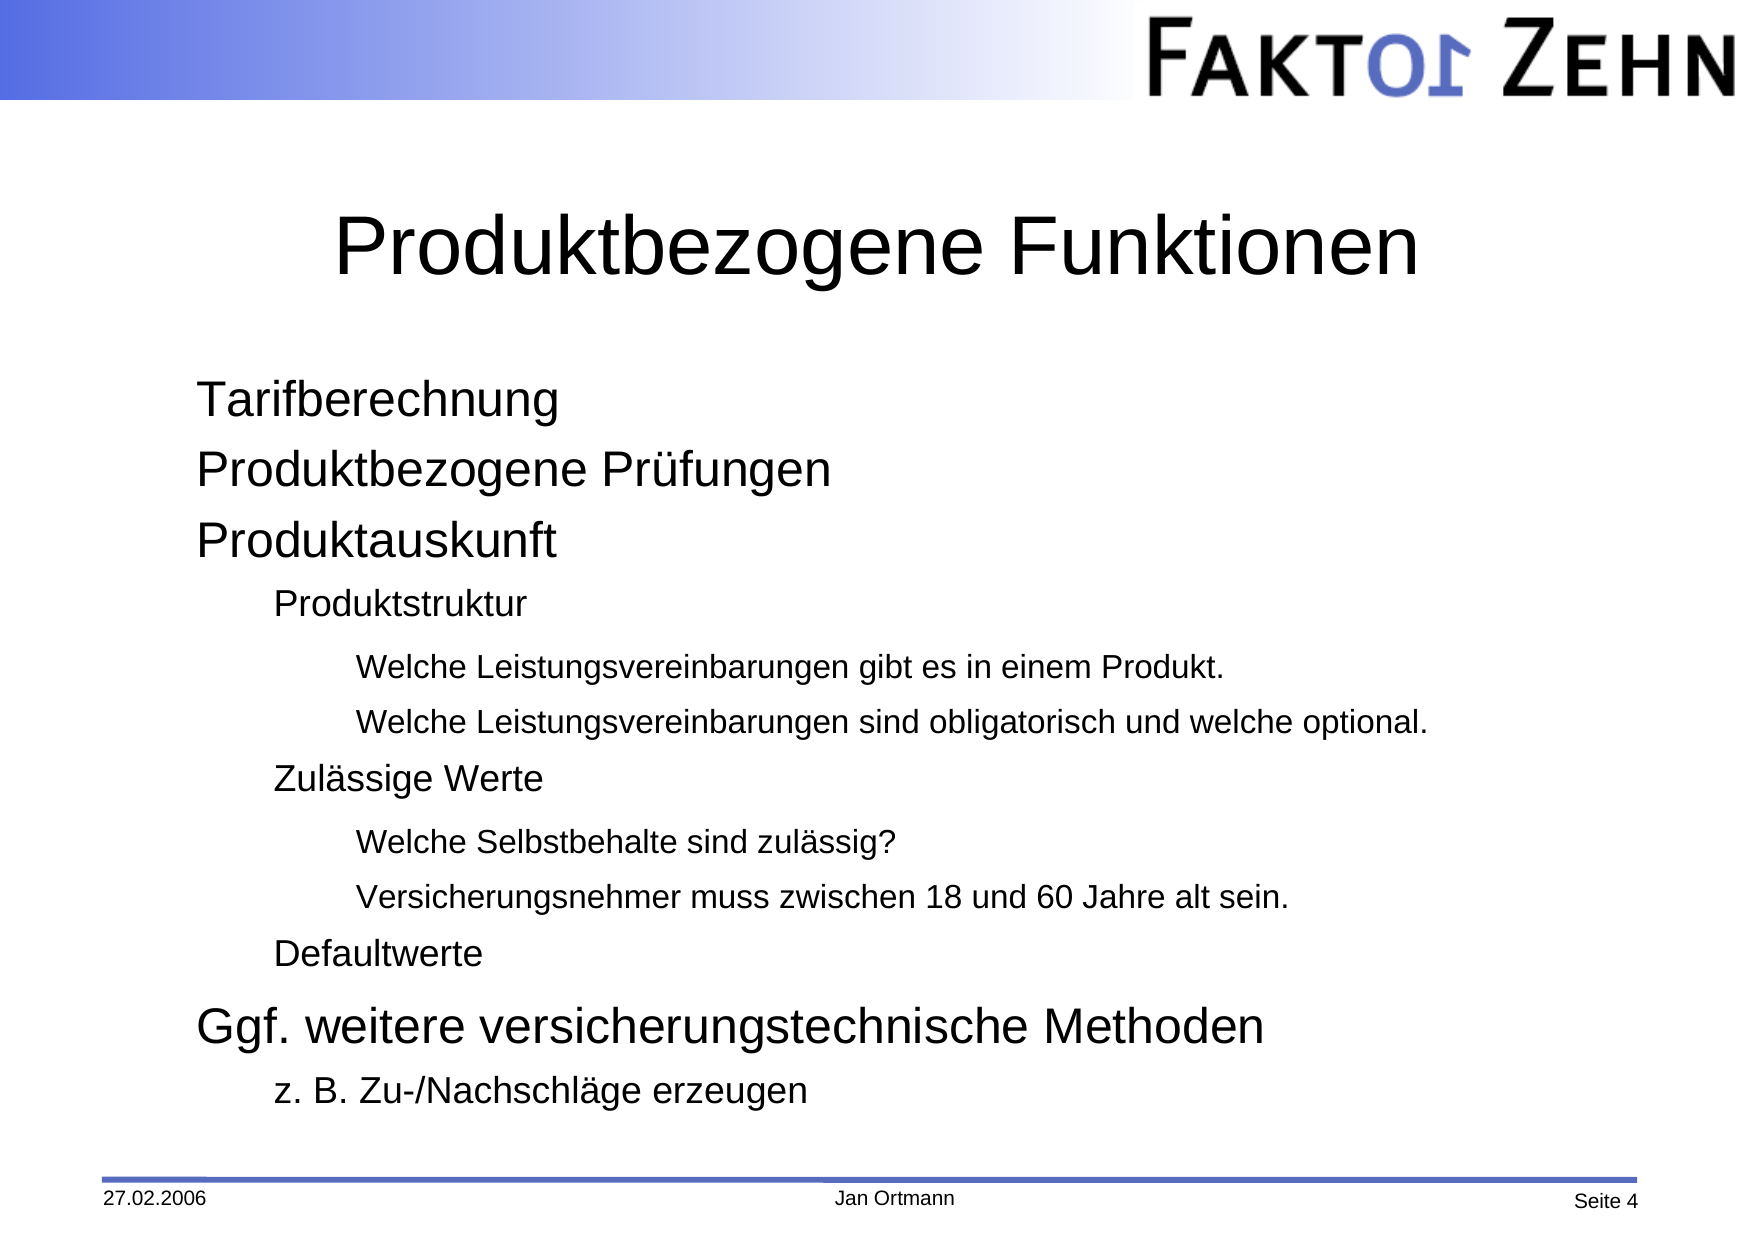

# Produktbezogene Funktionen
Tarifberechnung
Produktbezogene Prüfungen
Produktauskunft
Produktstruktur
Welche Leistungsvereinbarungen gibt es in einem Produkt.
Welche Leistungsvereinbarungen sind obligatorisch und welche optional.
Zulässige Werte
Welche Selbstbehalte sind zulässig?
Versicherungsnehmer muss zwischen 18 und 60 Jahre alt sein.
Defaultwerte
Ggf. weitere versicherungstechnische Methoden
z. B. Zu-/Nachschläge erzeugen